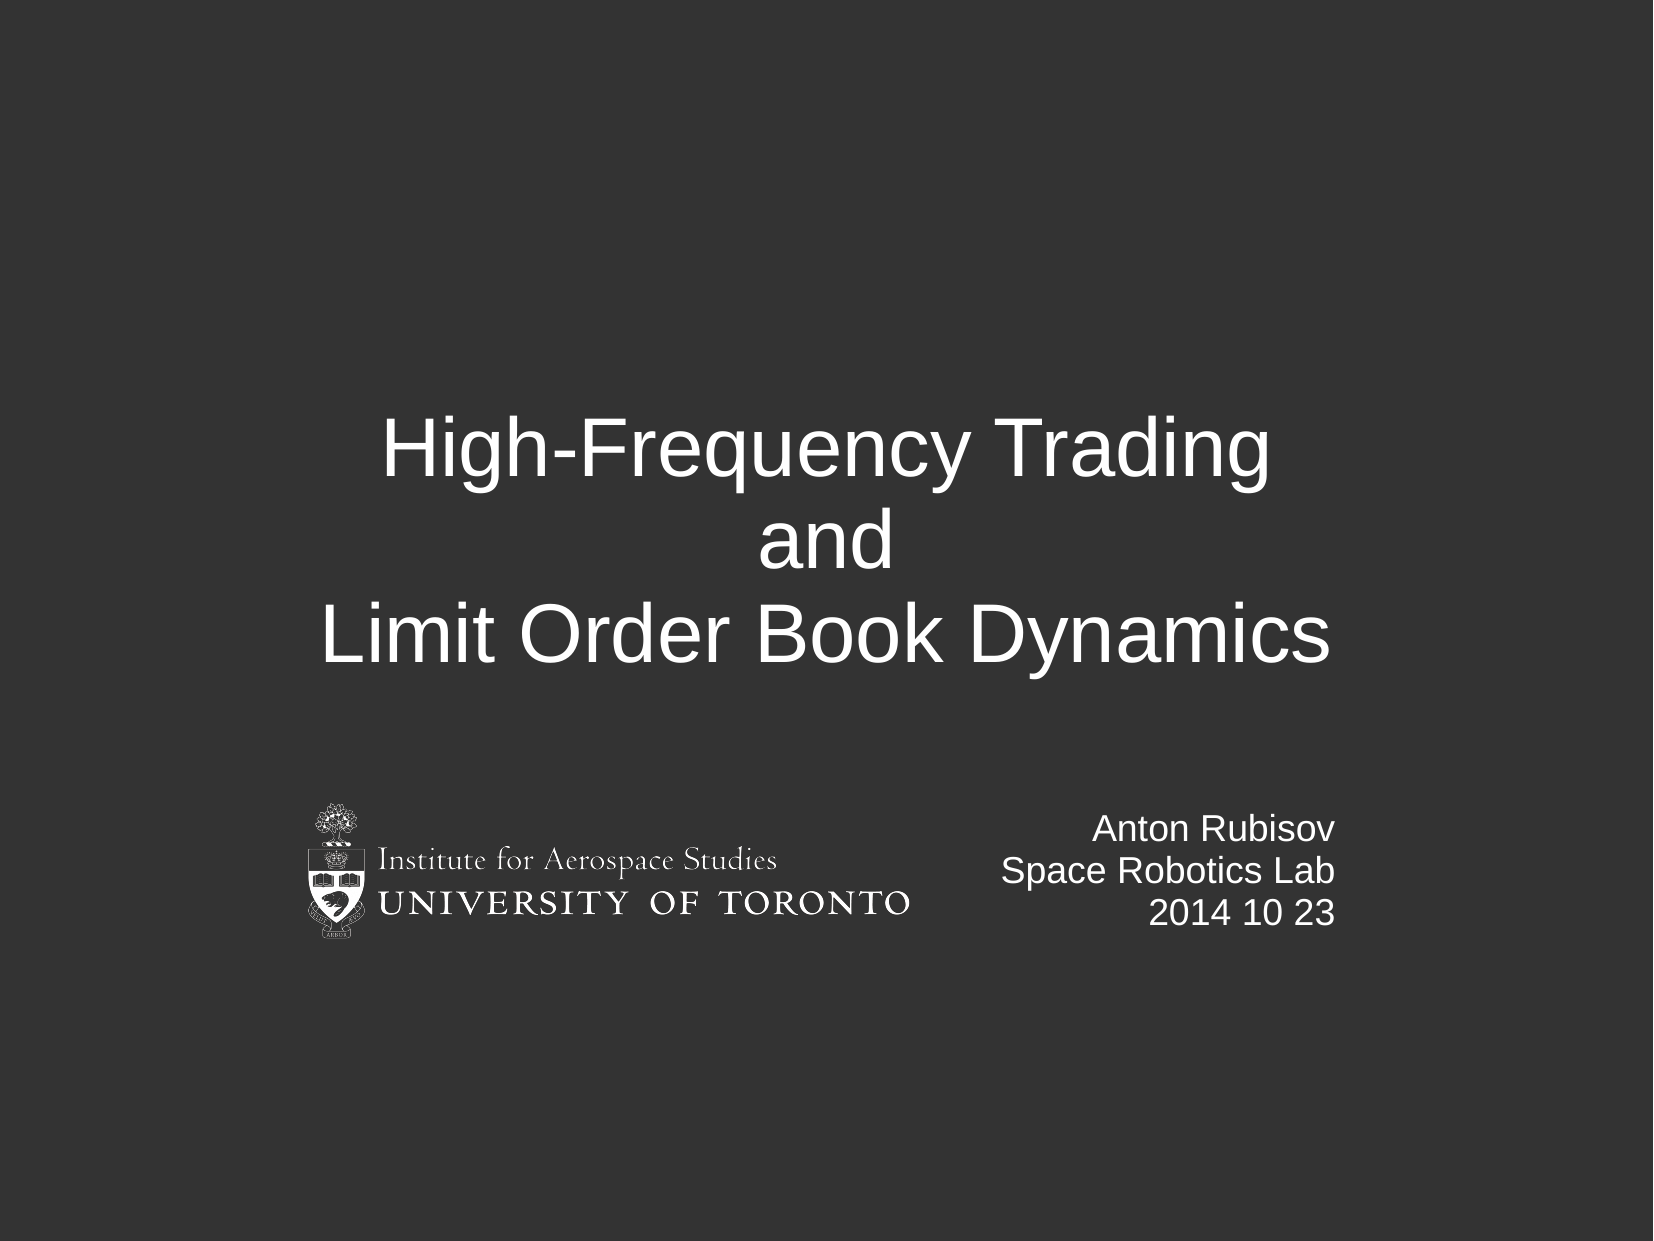

# High-Frequency Trading
and
Limit Order Book Dynamics
Anton Rubisov
Space Robotics Lab
2014 10 23